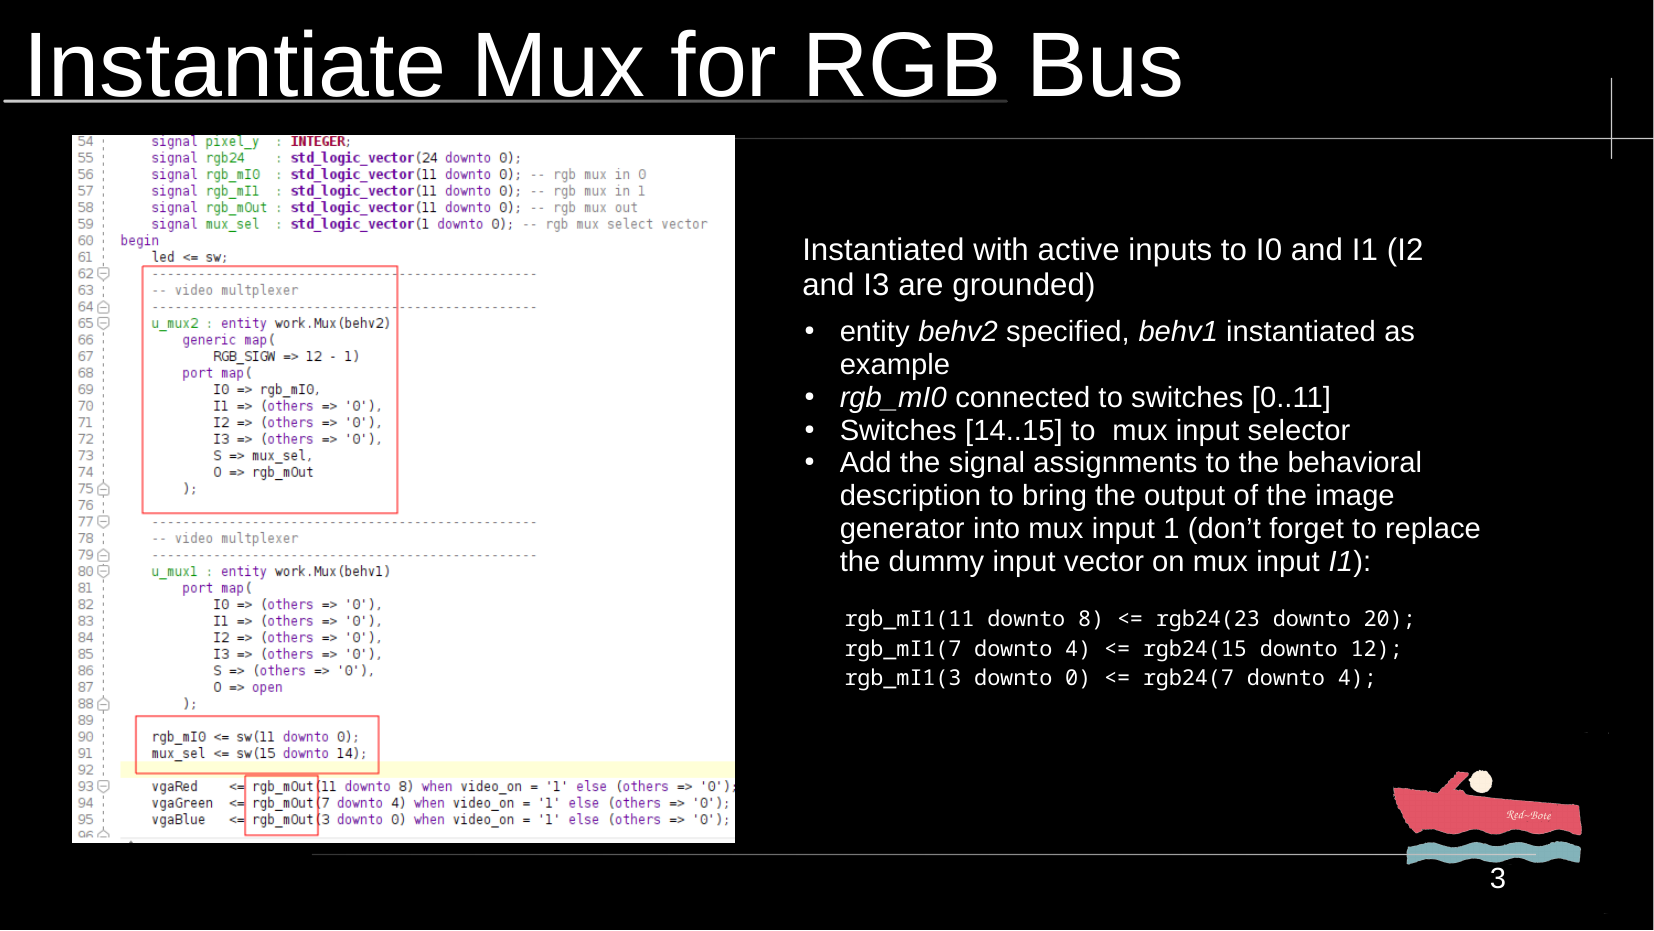

# Instantiate Mux for RGB Bus
Instantiated with active inputs to I0 and I1 (I2 and I3 are grounded)
entity behv2 specified, behv1 instantiated as example
rgb_mI0 connected to switches [0..11]
Switches [14..15] to mux input selector
Add the signal assignments to the behavioral description to bring the output of the image generator into mux input 1 (don’t forget to replace the dummy input vector on mux input I1):
 rgb_mI1(11 downto 8) <= rgb24(23 downto 20);
 rgb_mI1(7 downto 4) <= rgb24(15 downto 12);
 rgb_mI1(3 downto 0) <= rgb24(7 downto 4);
3